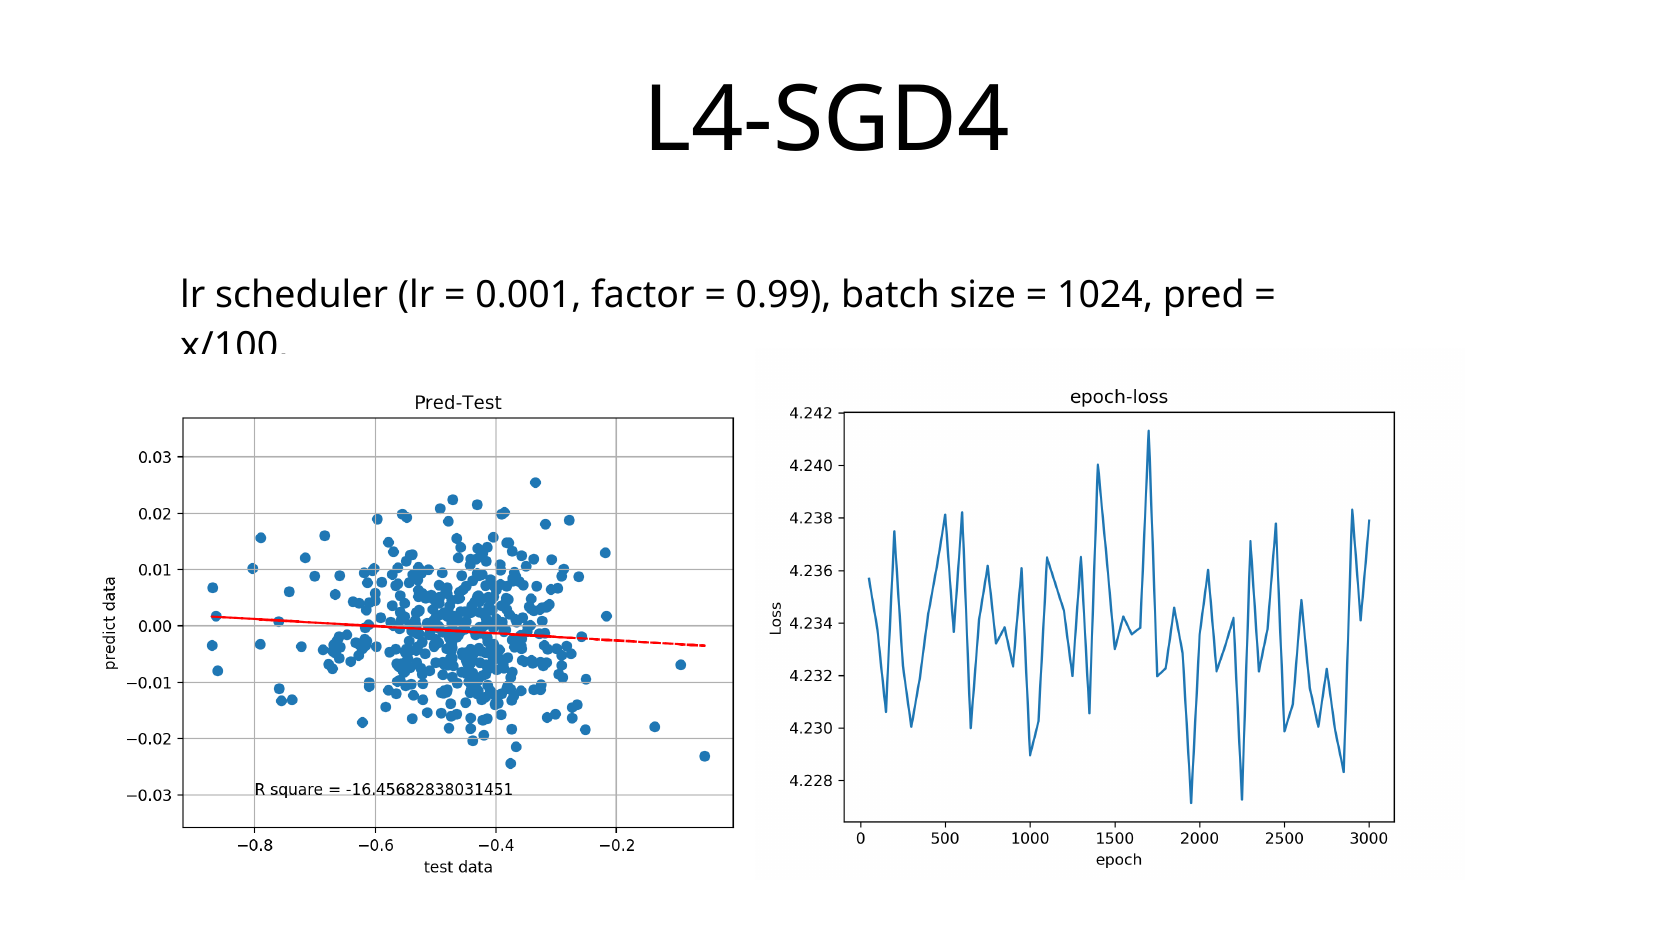

# L4-SGD4
lr scheduler (lr = 0.001, factor = 0.99), batch size = 1024, pred = x/100,